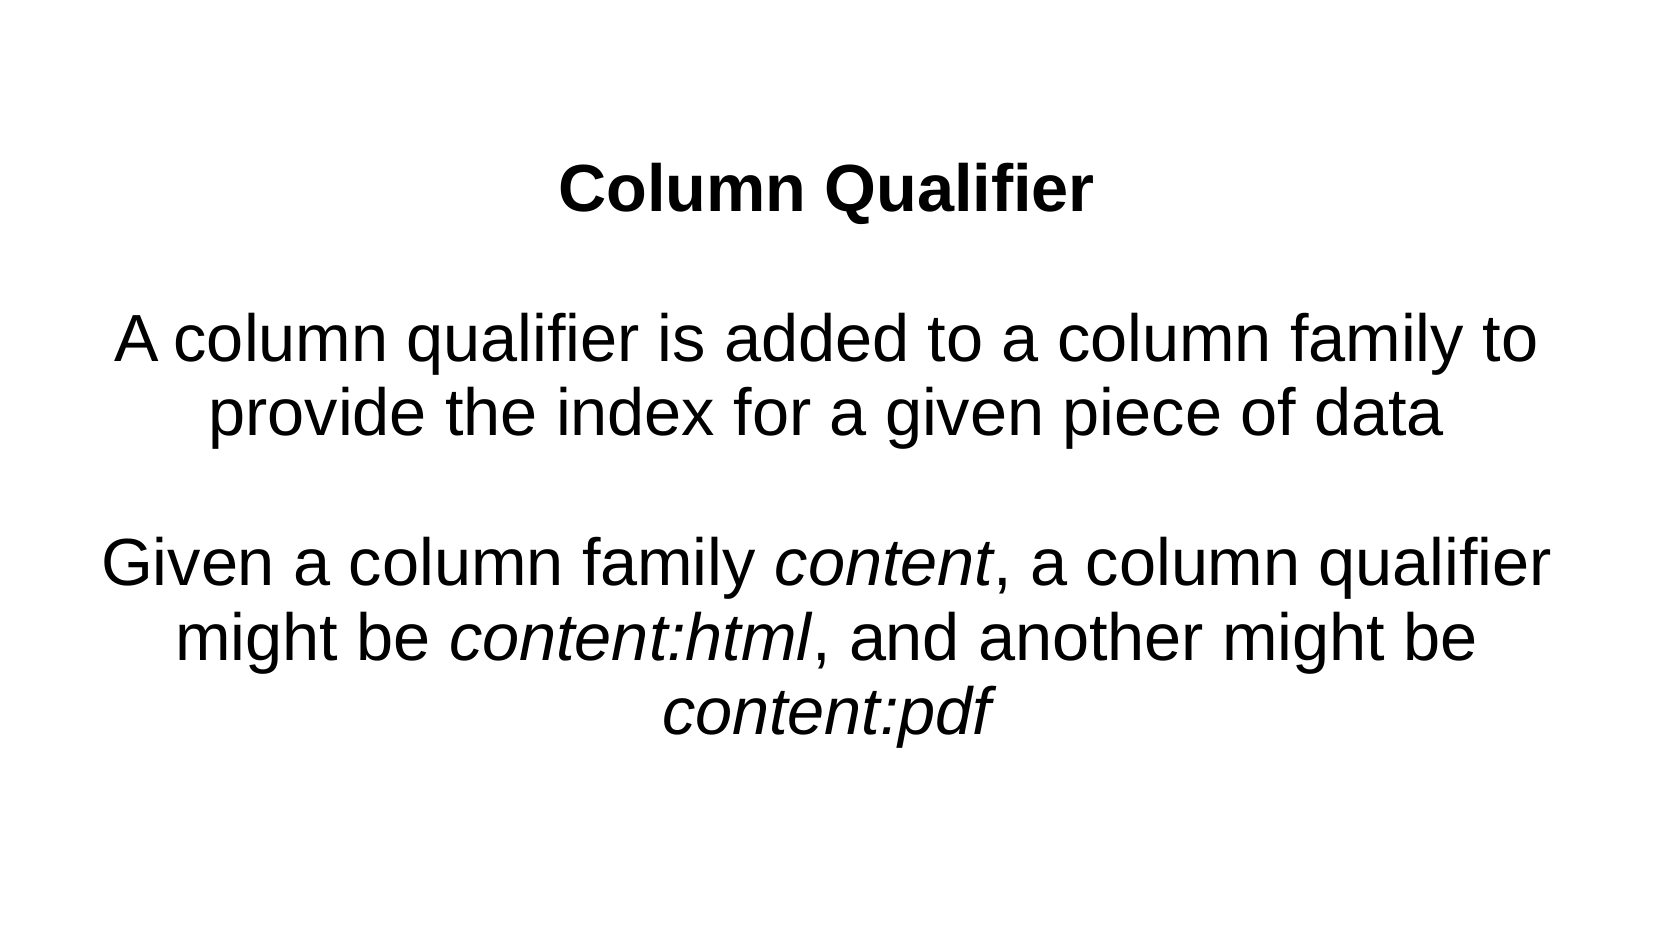

# Column Qualifier
A column qualifier is added to a column family to provide the index for a given piece of data
Given a column family content, a column qualifier might be content:html, and another might be content:pdf